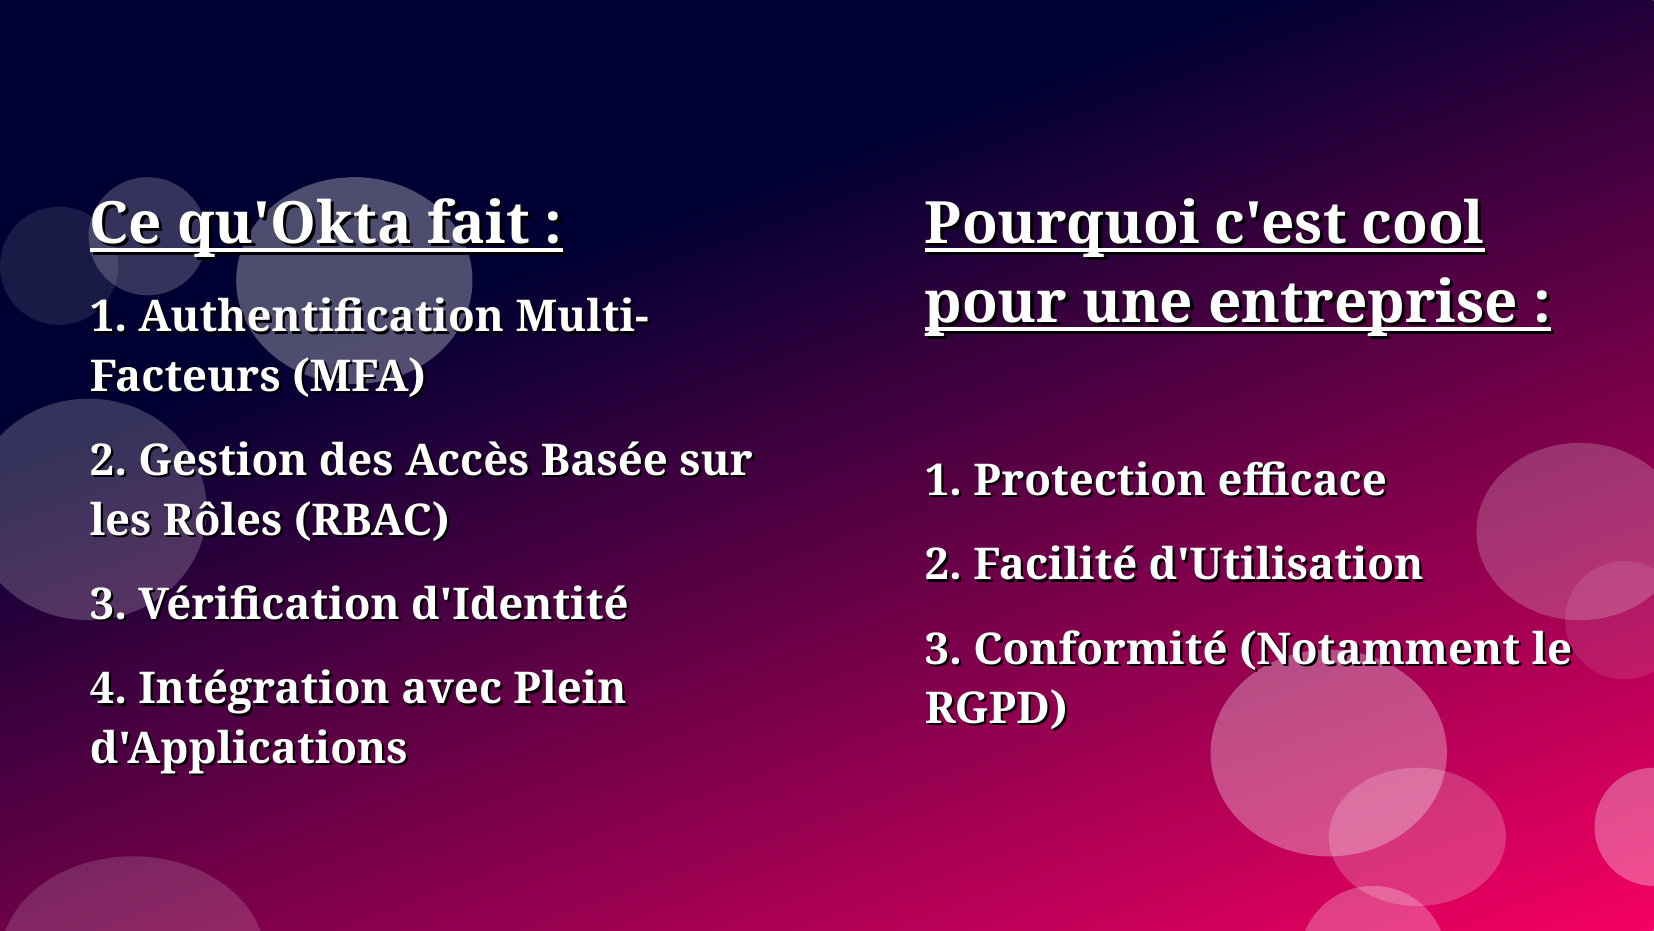

Ce qu'Okta fait :
1. Authentification Multi-Facteurs (MFA)
2. Gestion des Accès Basée sur les Rôles (RBAC)
3. Vérification d'Identité
4. Intégration avec Plein d'Applications
Pourquoi c'est cool pour une entreprise :
1. Protection efficace
2. Facilité d'Utilisation
3. Conformité (Notamment le RGPD)